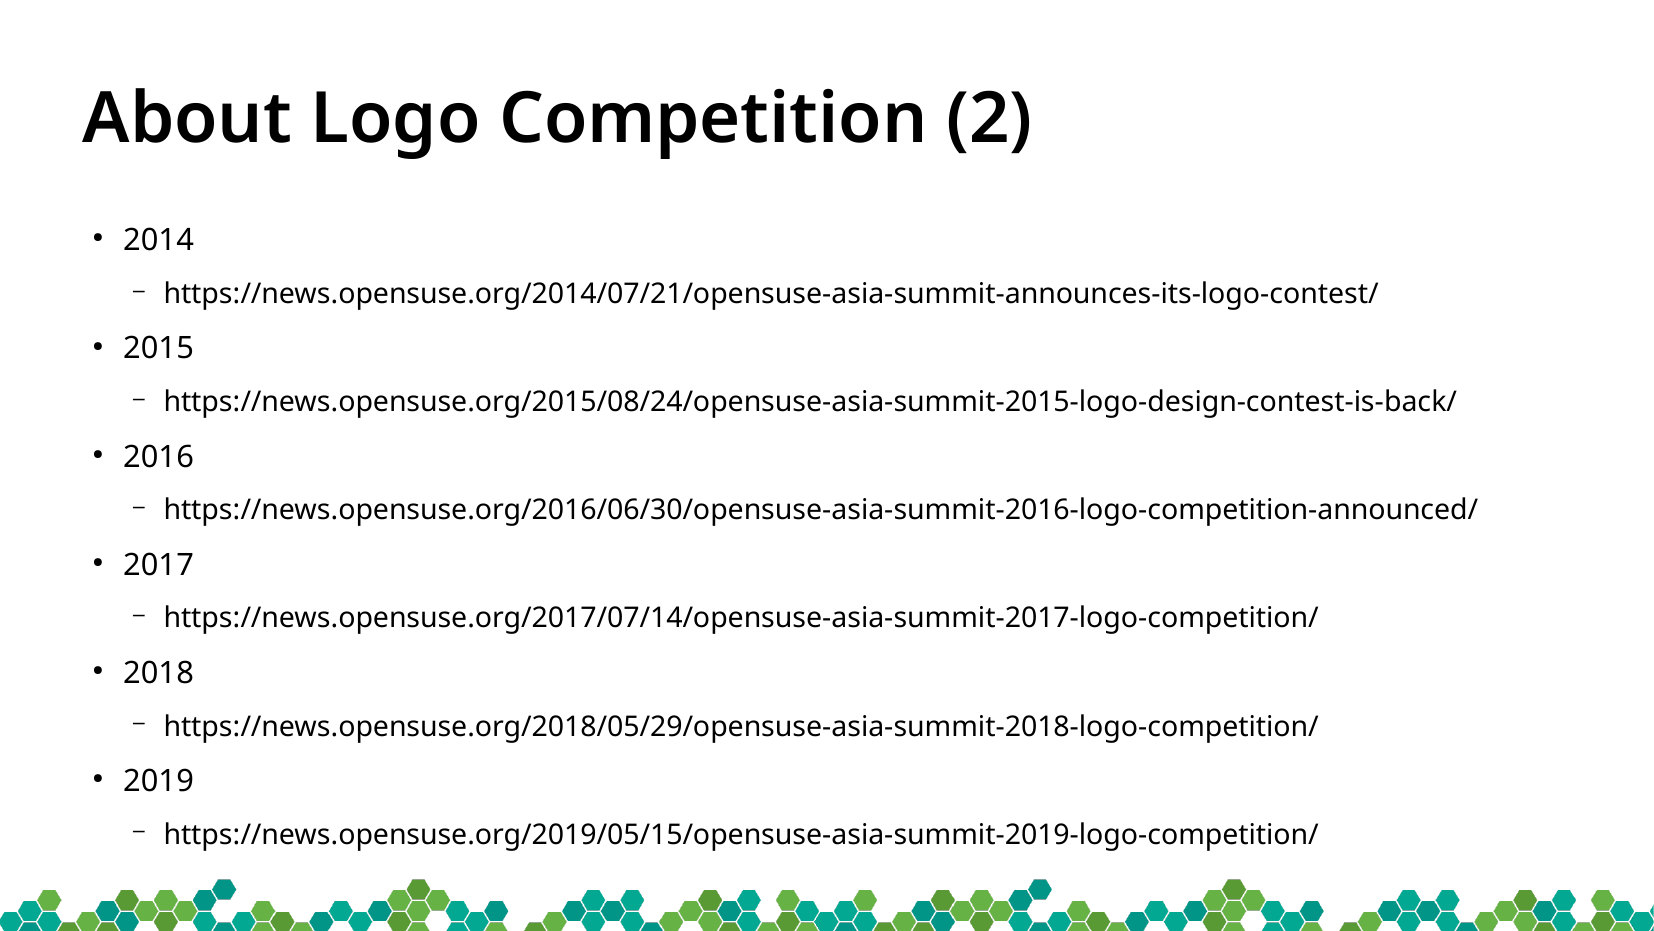

# About Logo Competition (2)
2014
https://news.opensuse.org/2014/07/21/opensuse-asia-summit-announces-its-logo-contest/
2015
https://news.opensuse.org/2015/08/24/opensuse-asia-summit-2015-logo-design-contest-is-back/
2016
https://news.opensuse.org/2016/06/30/opensuse-asia-summit-2016-logo-competition-announced/
2017
https://news.opensuse.org/2017/07/14/opensuse-asia-summit-2017-logo-competition/
2018
https://news.opensuse.org/2018/05/29/opensuse-asia-summit-2018-logo-competition/
2019
https://news.opensuse.org/2019/05/15/opensuse-asia-summit-2019-logo-competition/